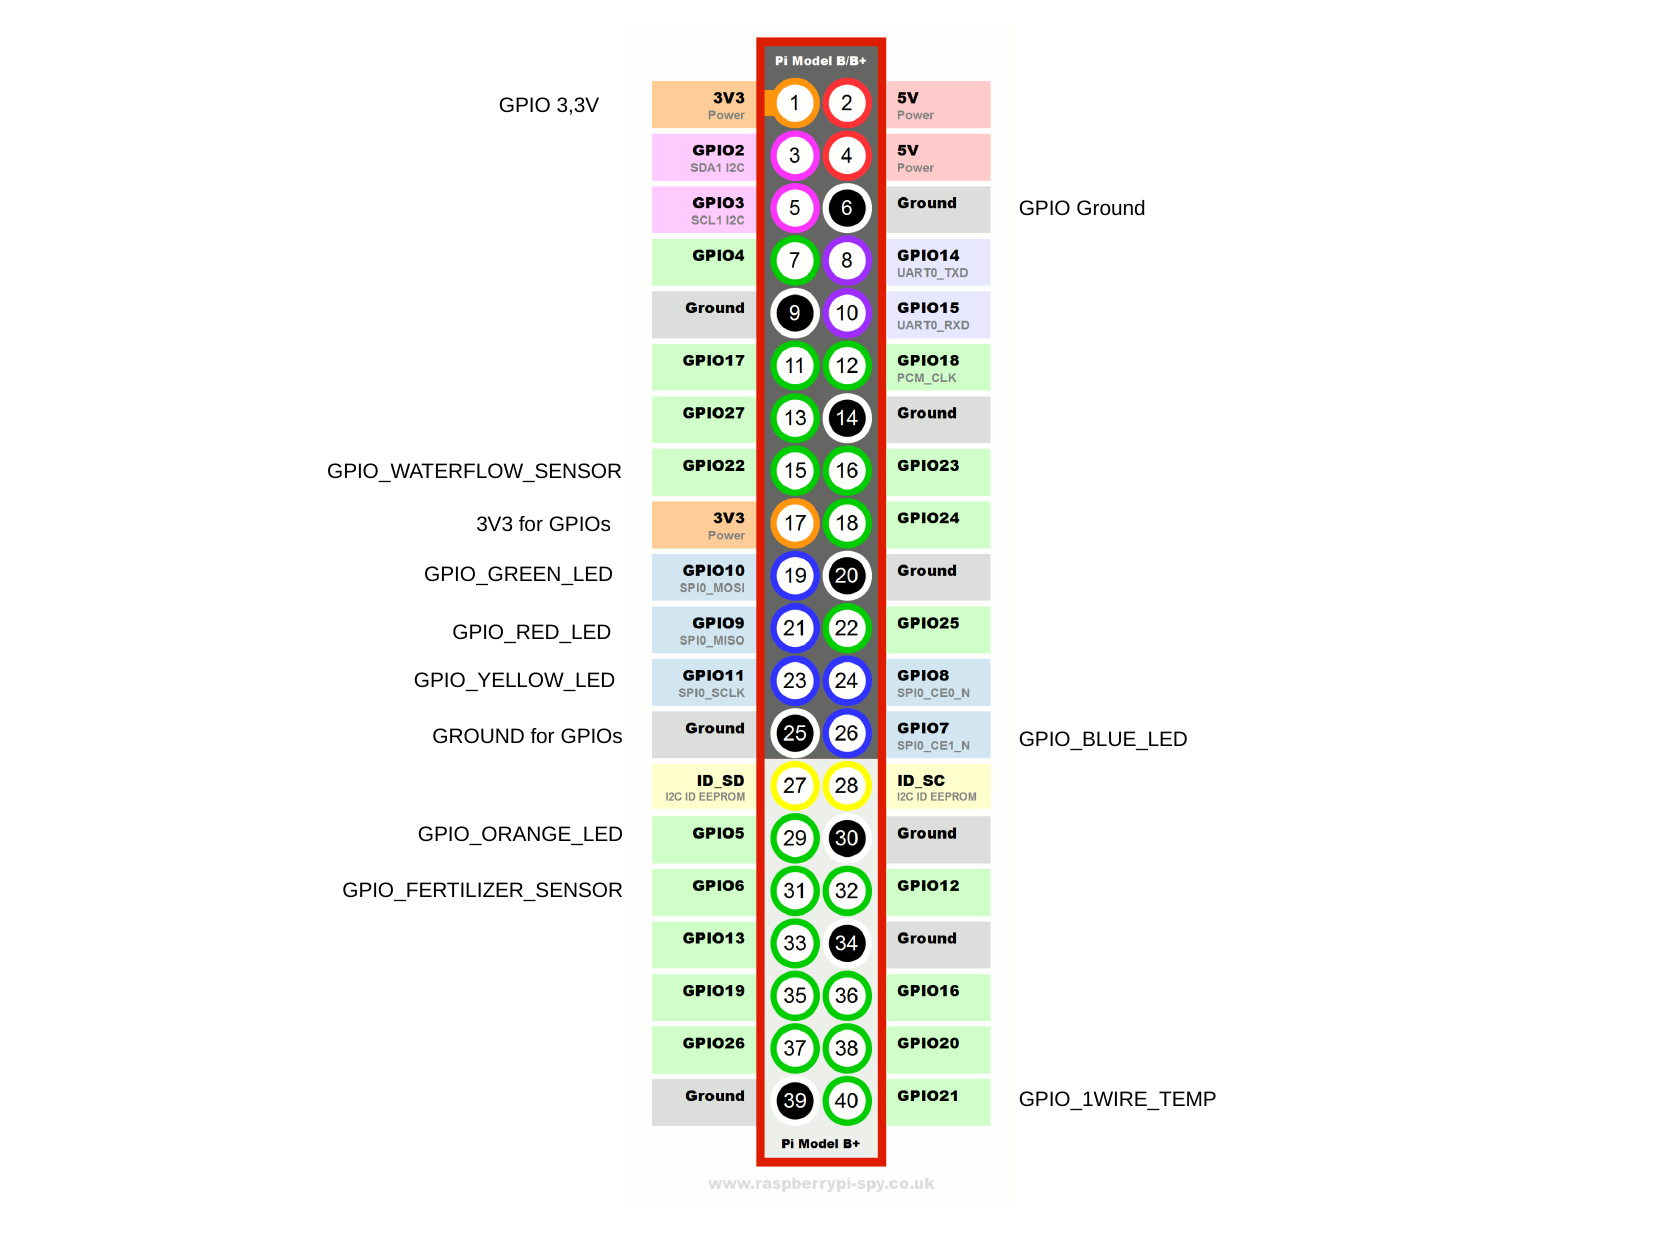

GPIO 3,3V
GPIO Ground
GPIO_WATERFLOW_SENSOR
3V3 for GPIOs
GPIO_GREEN_LED
GPIO_RED_LED
GPIO_YELLOW_LED
GROUND for GPIOs
GPIO_BLUE_LED
GPIO_ORANGE_LED
GPIO_FERTILIZER_SENSOR
GPIO_1WIRE_TEMP